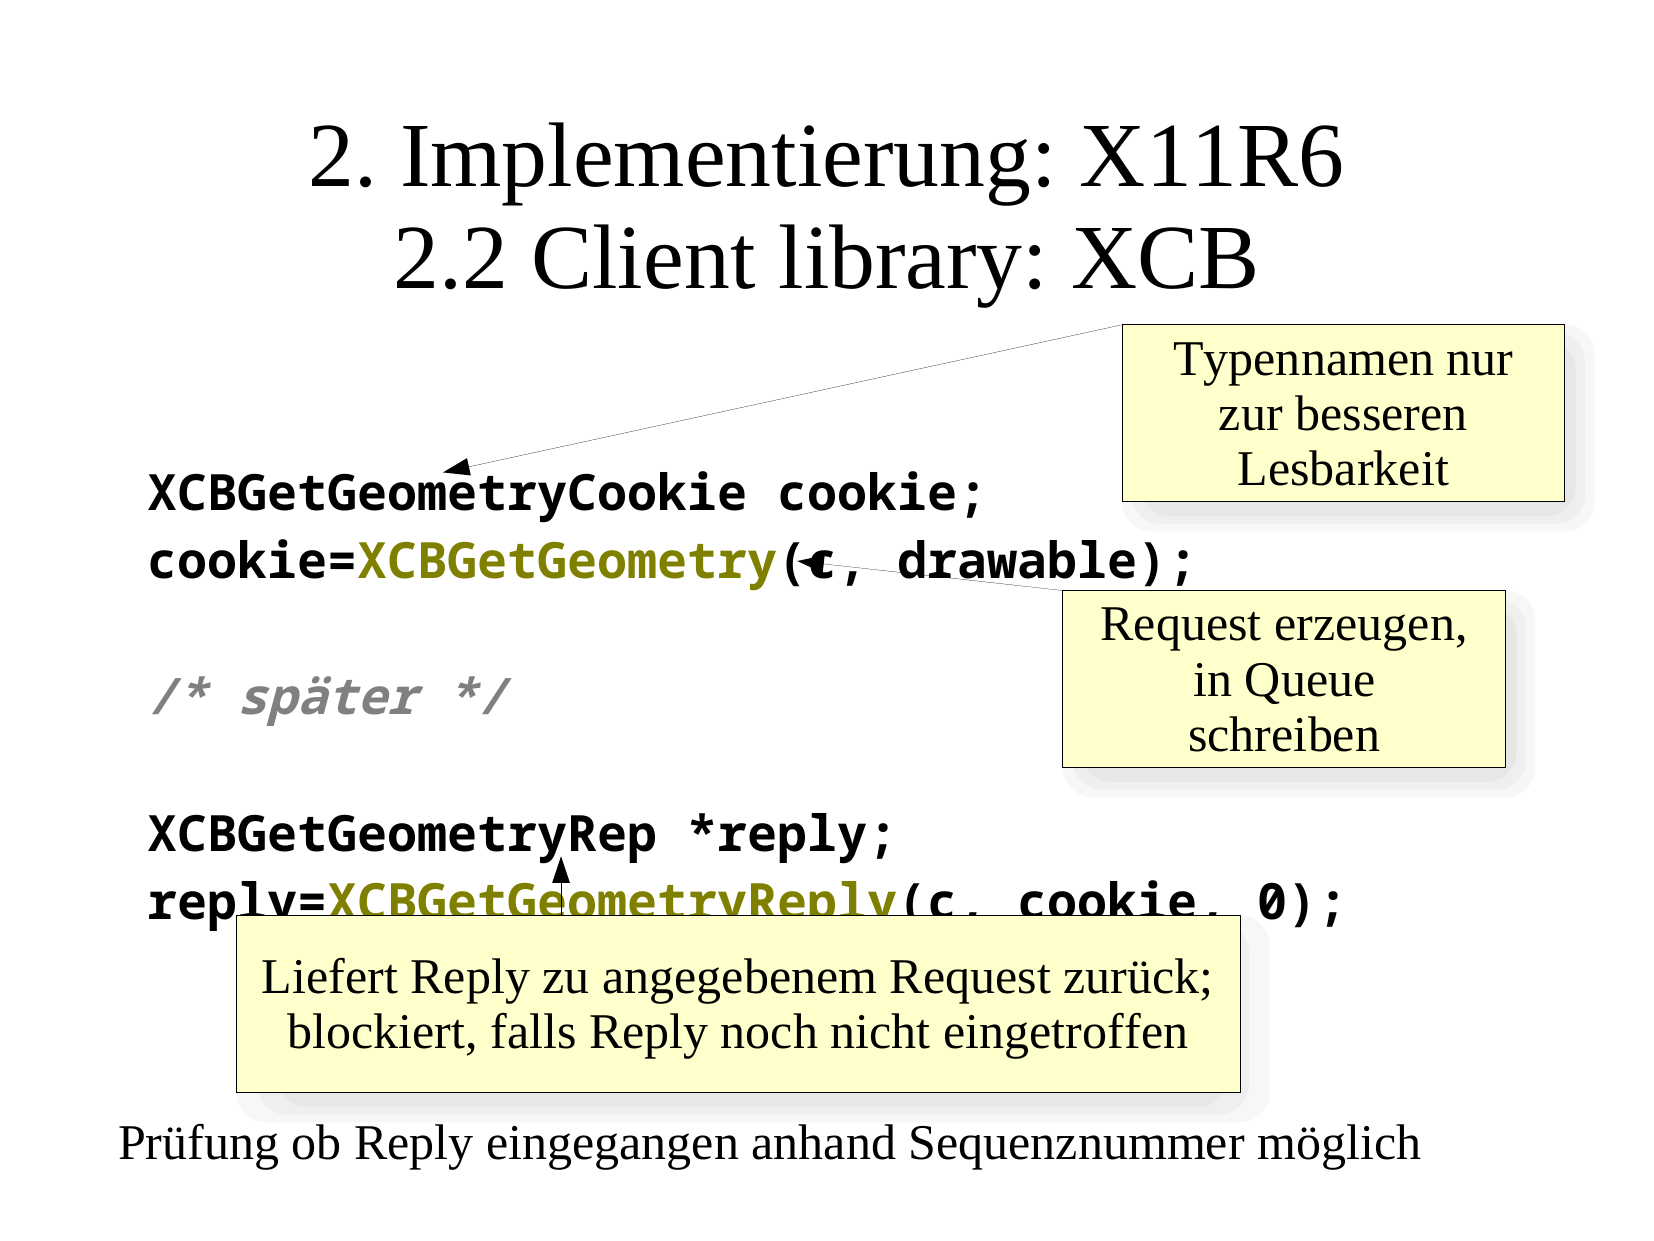

# 2. Implementierung: X11R6 2.2 Client library: XCB
Typennamen nur
zur besseren
Lesbarkeit
XCBGetGeometryCookie cookie;
cookie=XCBGetGeometry(c, drawable);
/* später */
XCBGetGeometryRep *reply;
reply=XCBGetGeometryReply(c, cookie, 0);
Request erzeugen,
in Queue
schreiben
Liefert Reply zu angegebenem Request zurück;
blockiert, falls Reply noch nicht eingetroffen
Prüfung ob Reply eingegangen anhand Sequenznummer möglich